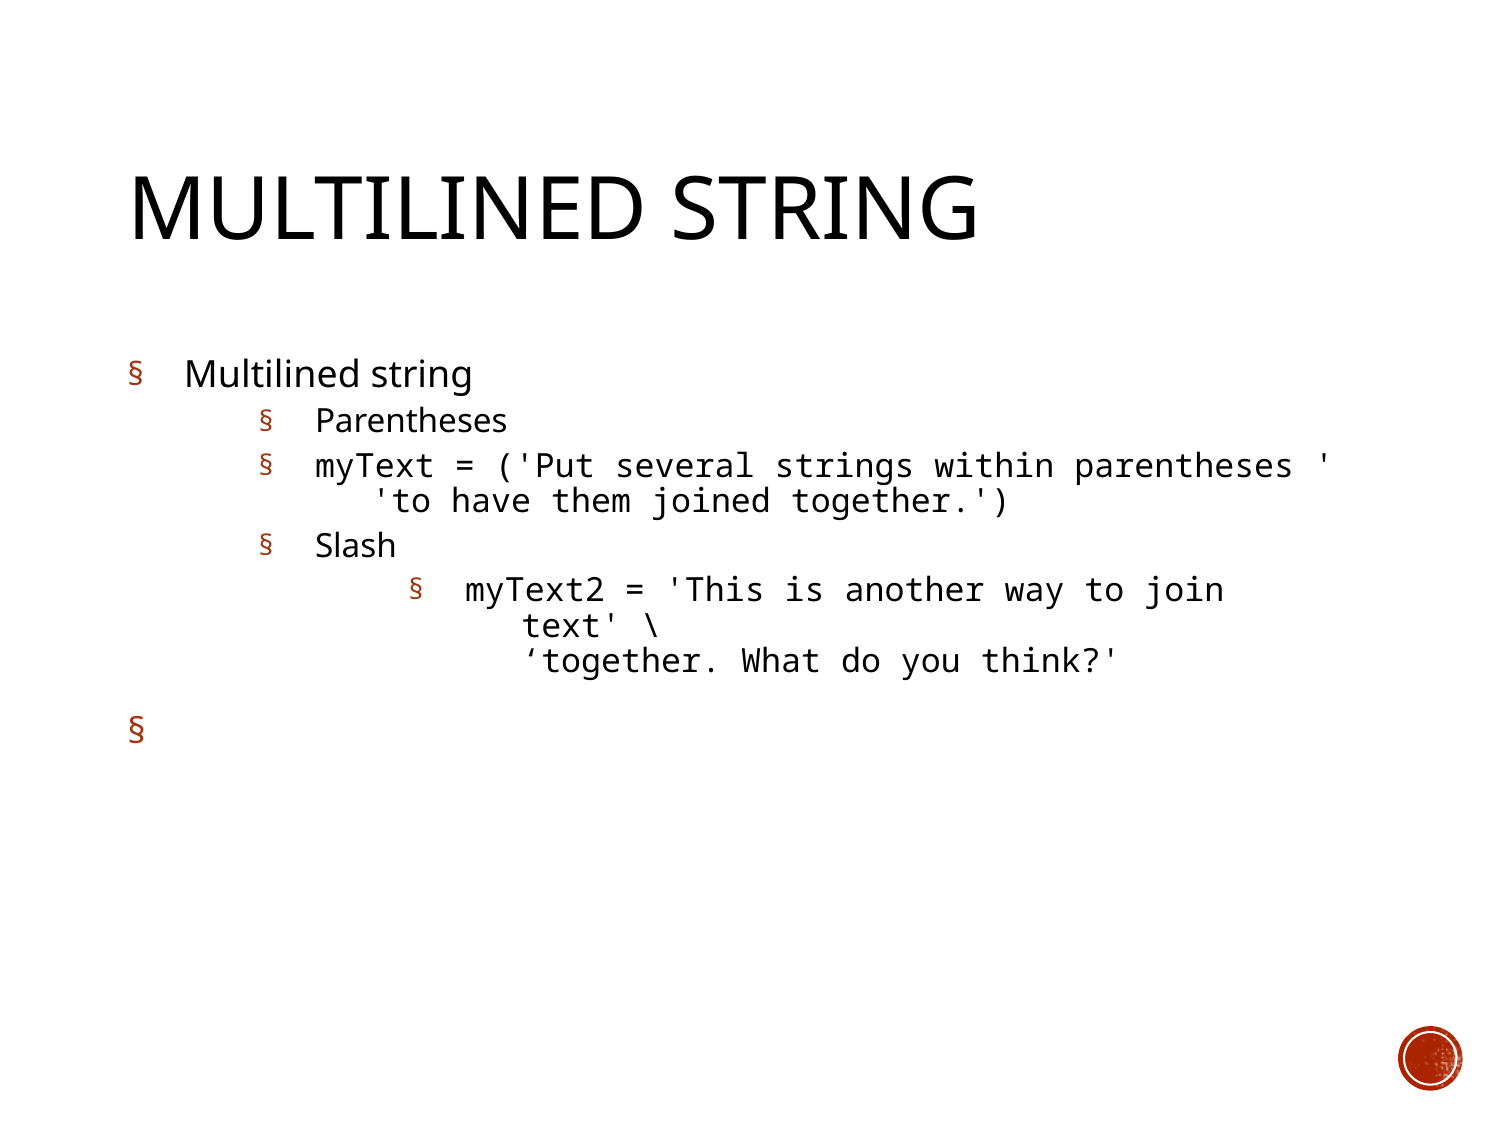

# Multilined string
Multilined string
Parentheses
myText = ('Put several strings within parentheses ' 'to have them joined together.')
Slash
myText2 = 'This is another way to join text' \
‘together. What do you think?'